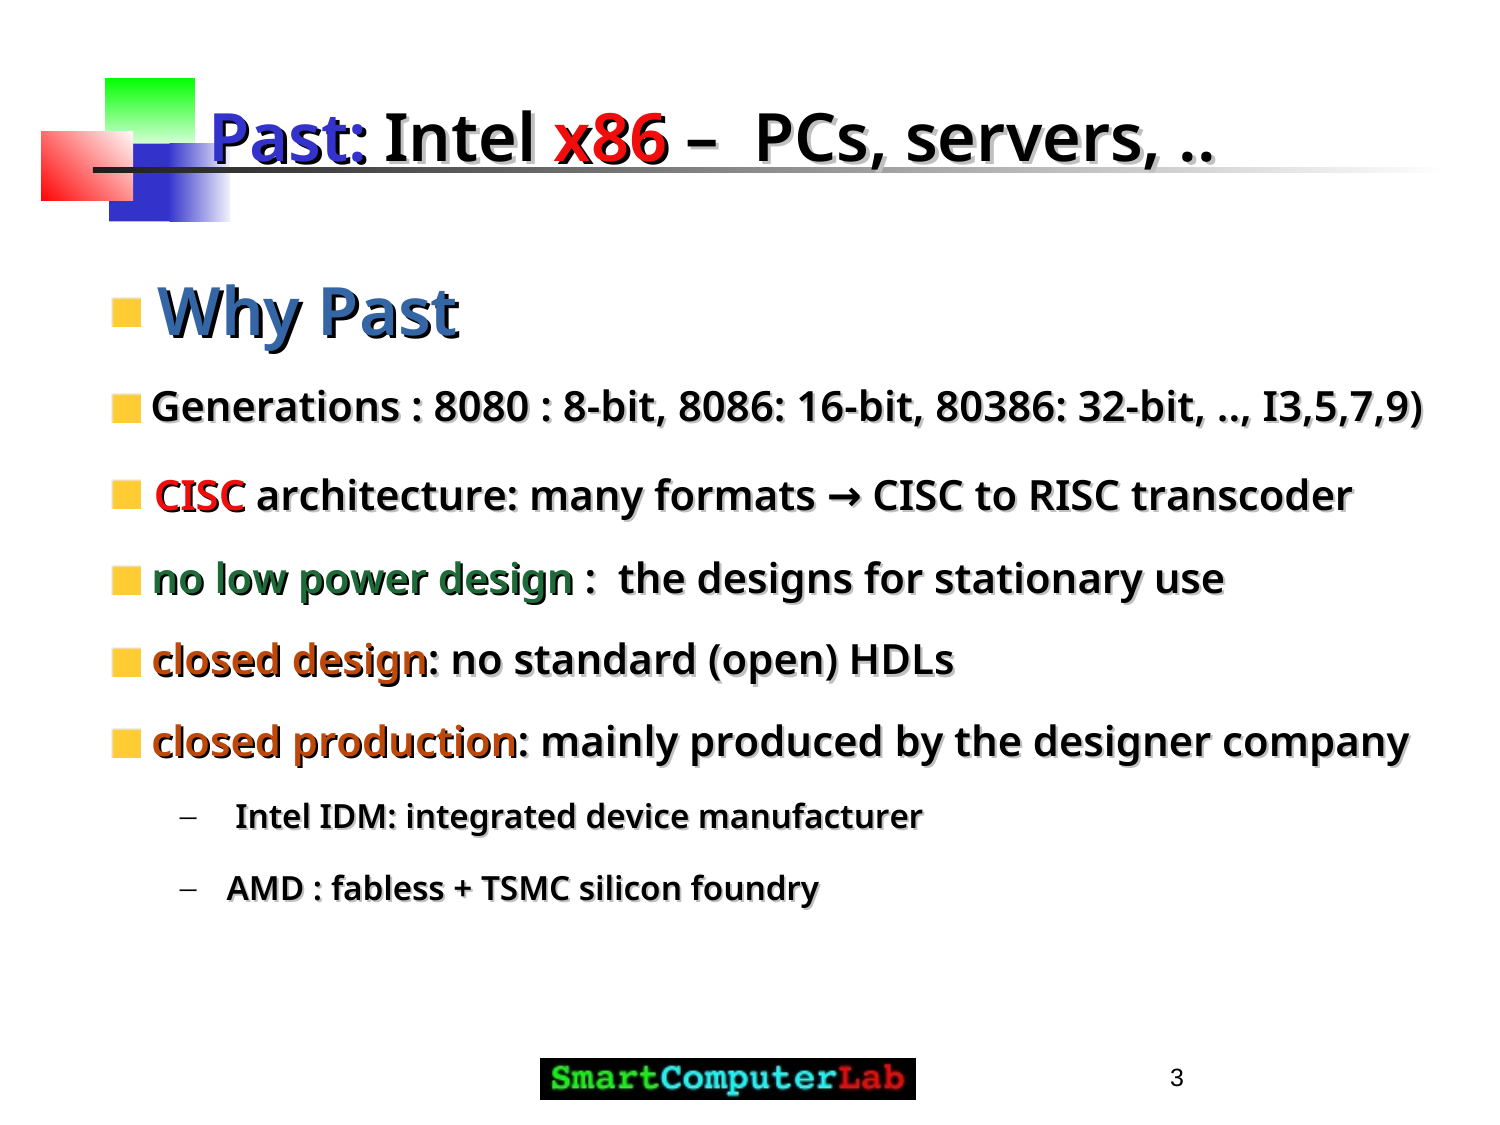

# Past: Intel x86 – PCs, servers, ..
 Why Past
 Generations : 8080 : 8-bit, 8086: 16-bit, 80386: 32-bit, .., I3,5,7,9)
 CISC architecture: many formats → CISC to RISC transcoder
 no low power design : the designs for stationary use
 closed design: no standard (open) HDLs
 closed production: mainly produced by the designer company
 Intel IDM: integrated device manufacturer
AMD : fabless + TSMC silicon foundry
3